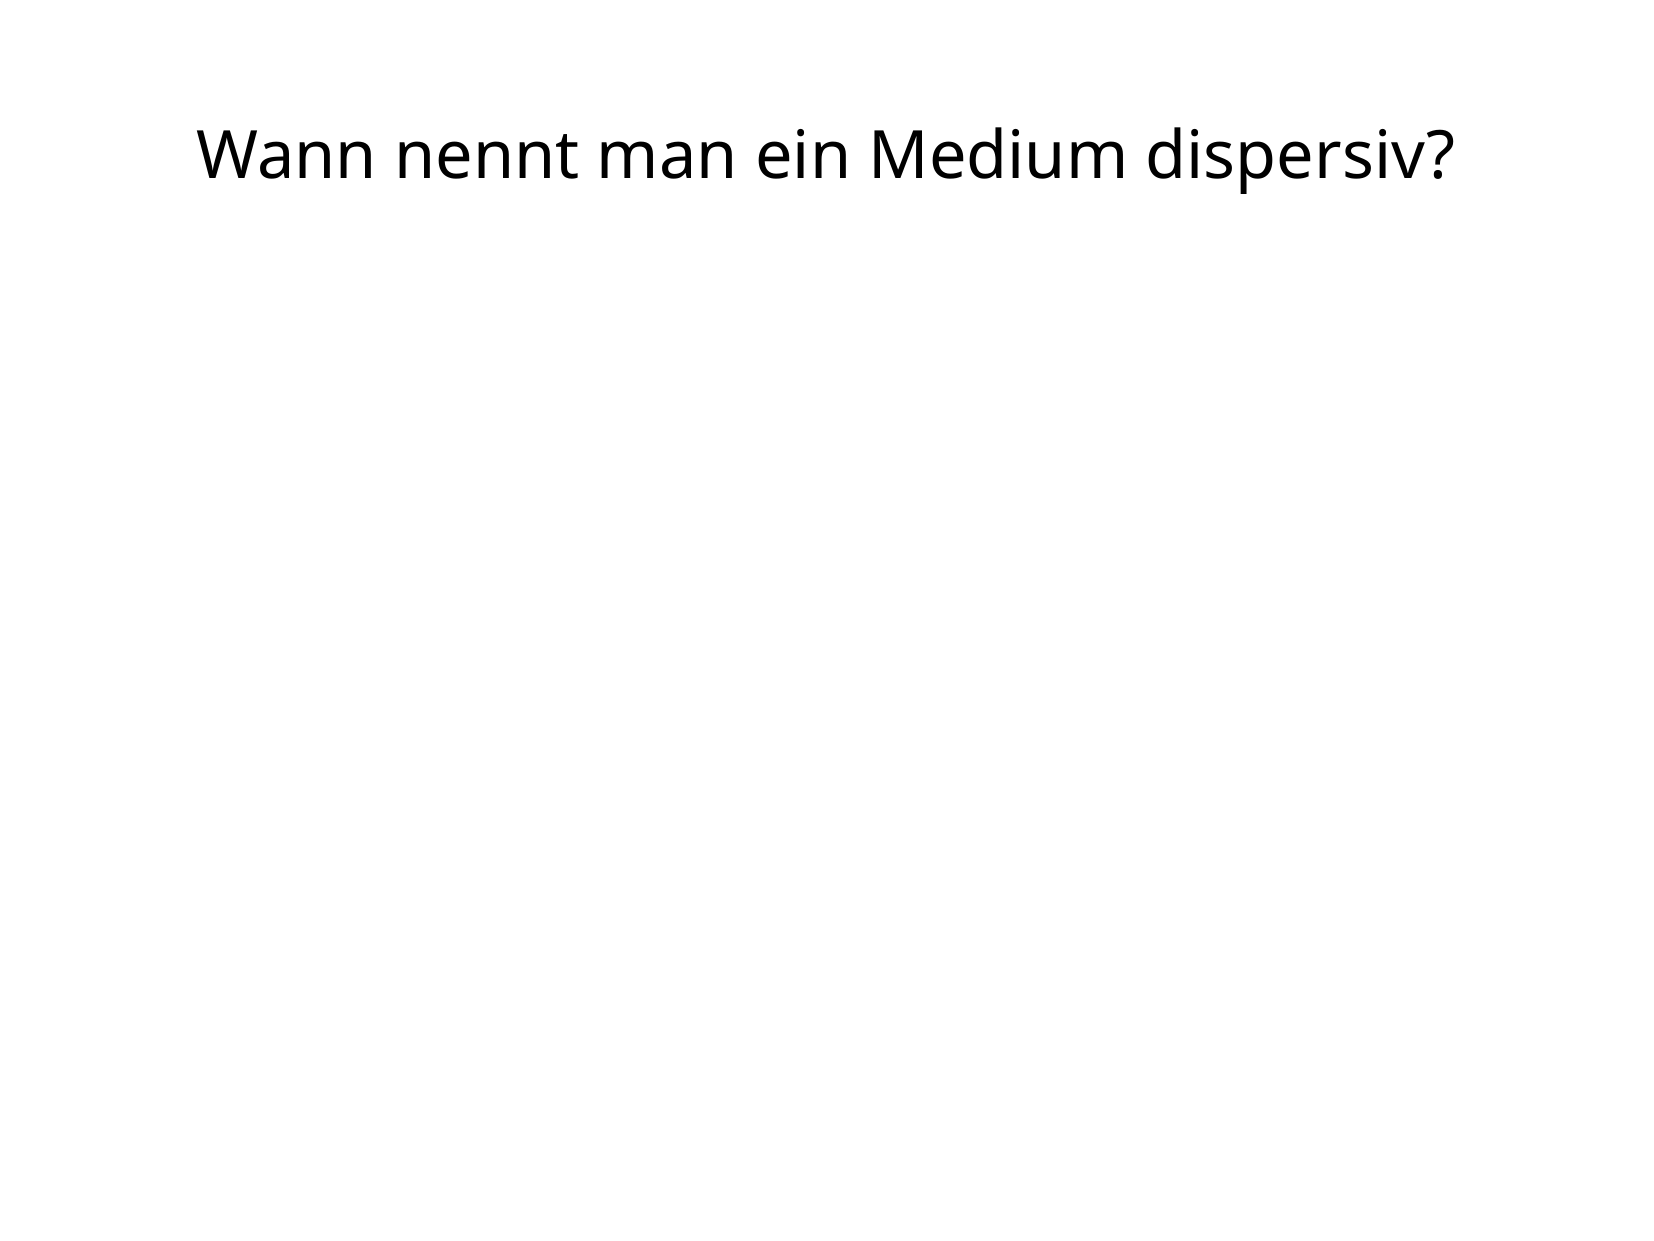

# Wann nennt man ein Medium dispersiv?